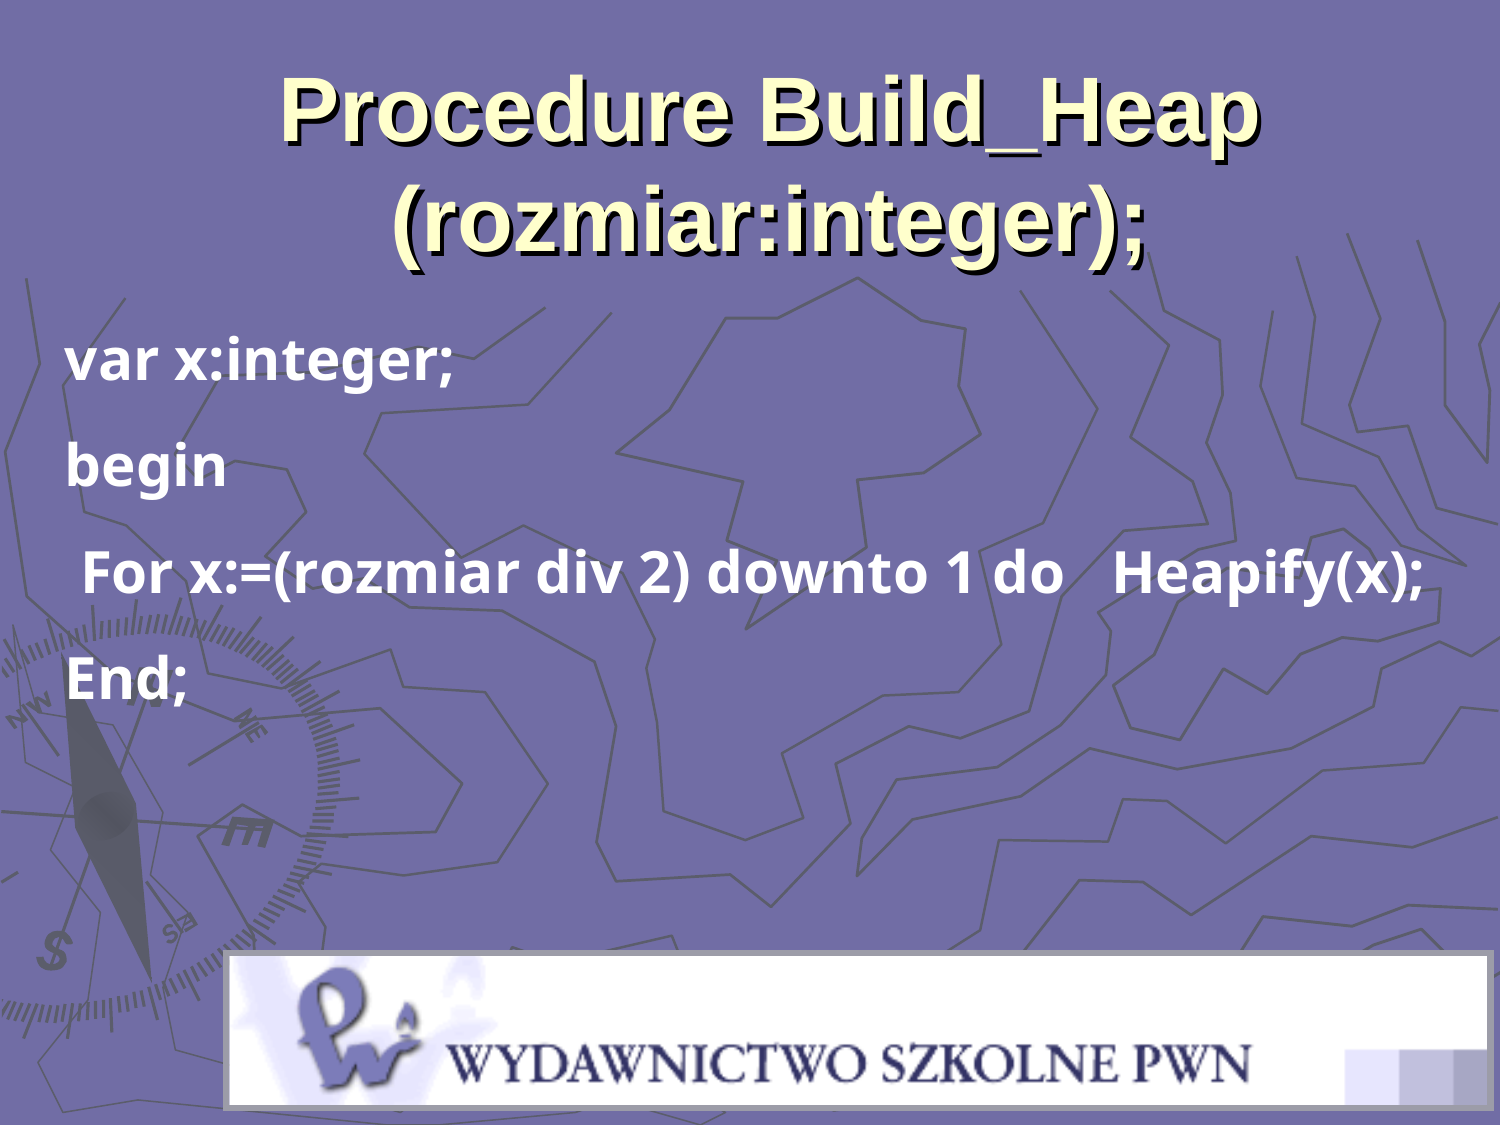

# Procedure Build_Heap (rozmiar:integer);
var x:integer;
begin
 For x:=(rozmiar div 2) downto 1 do Heapify(x);
End;